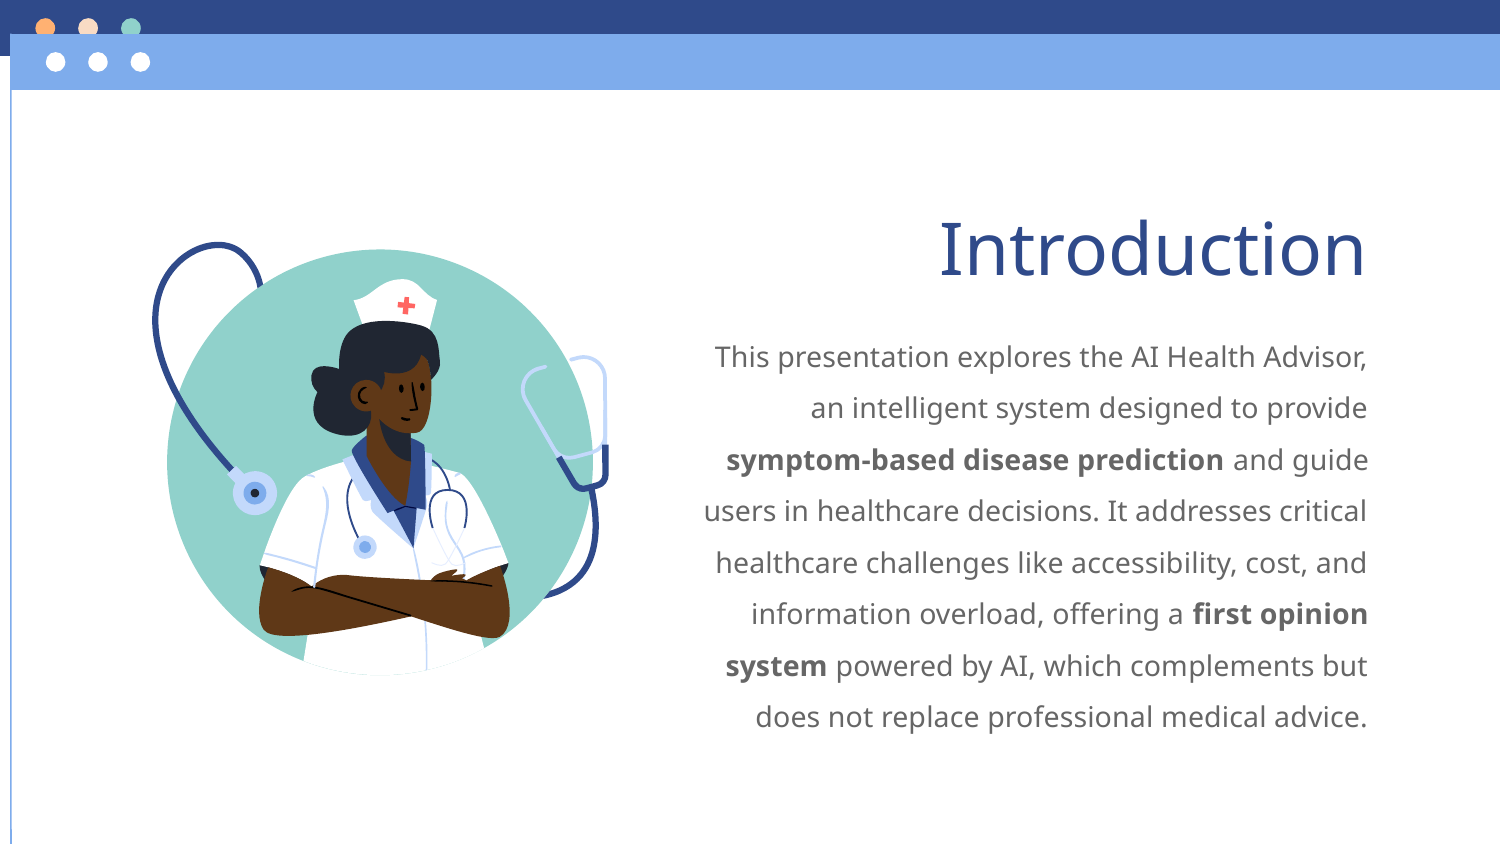

# Introduction
This presentation explores the AI Health Advisor, an intelligent system designed to provide symptom-based disease prediction and guide users in healthcare decisions. It addresses critical healthcare challenges like accessibility, cost, and information overload, offering a first opinion system powered by AI, which complements but does not replace professional medical advice.